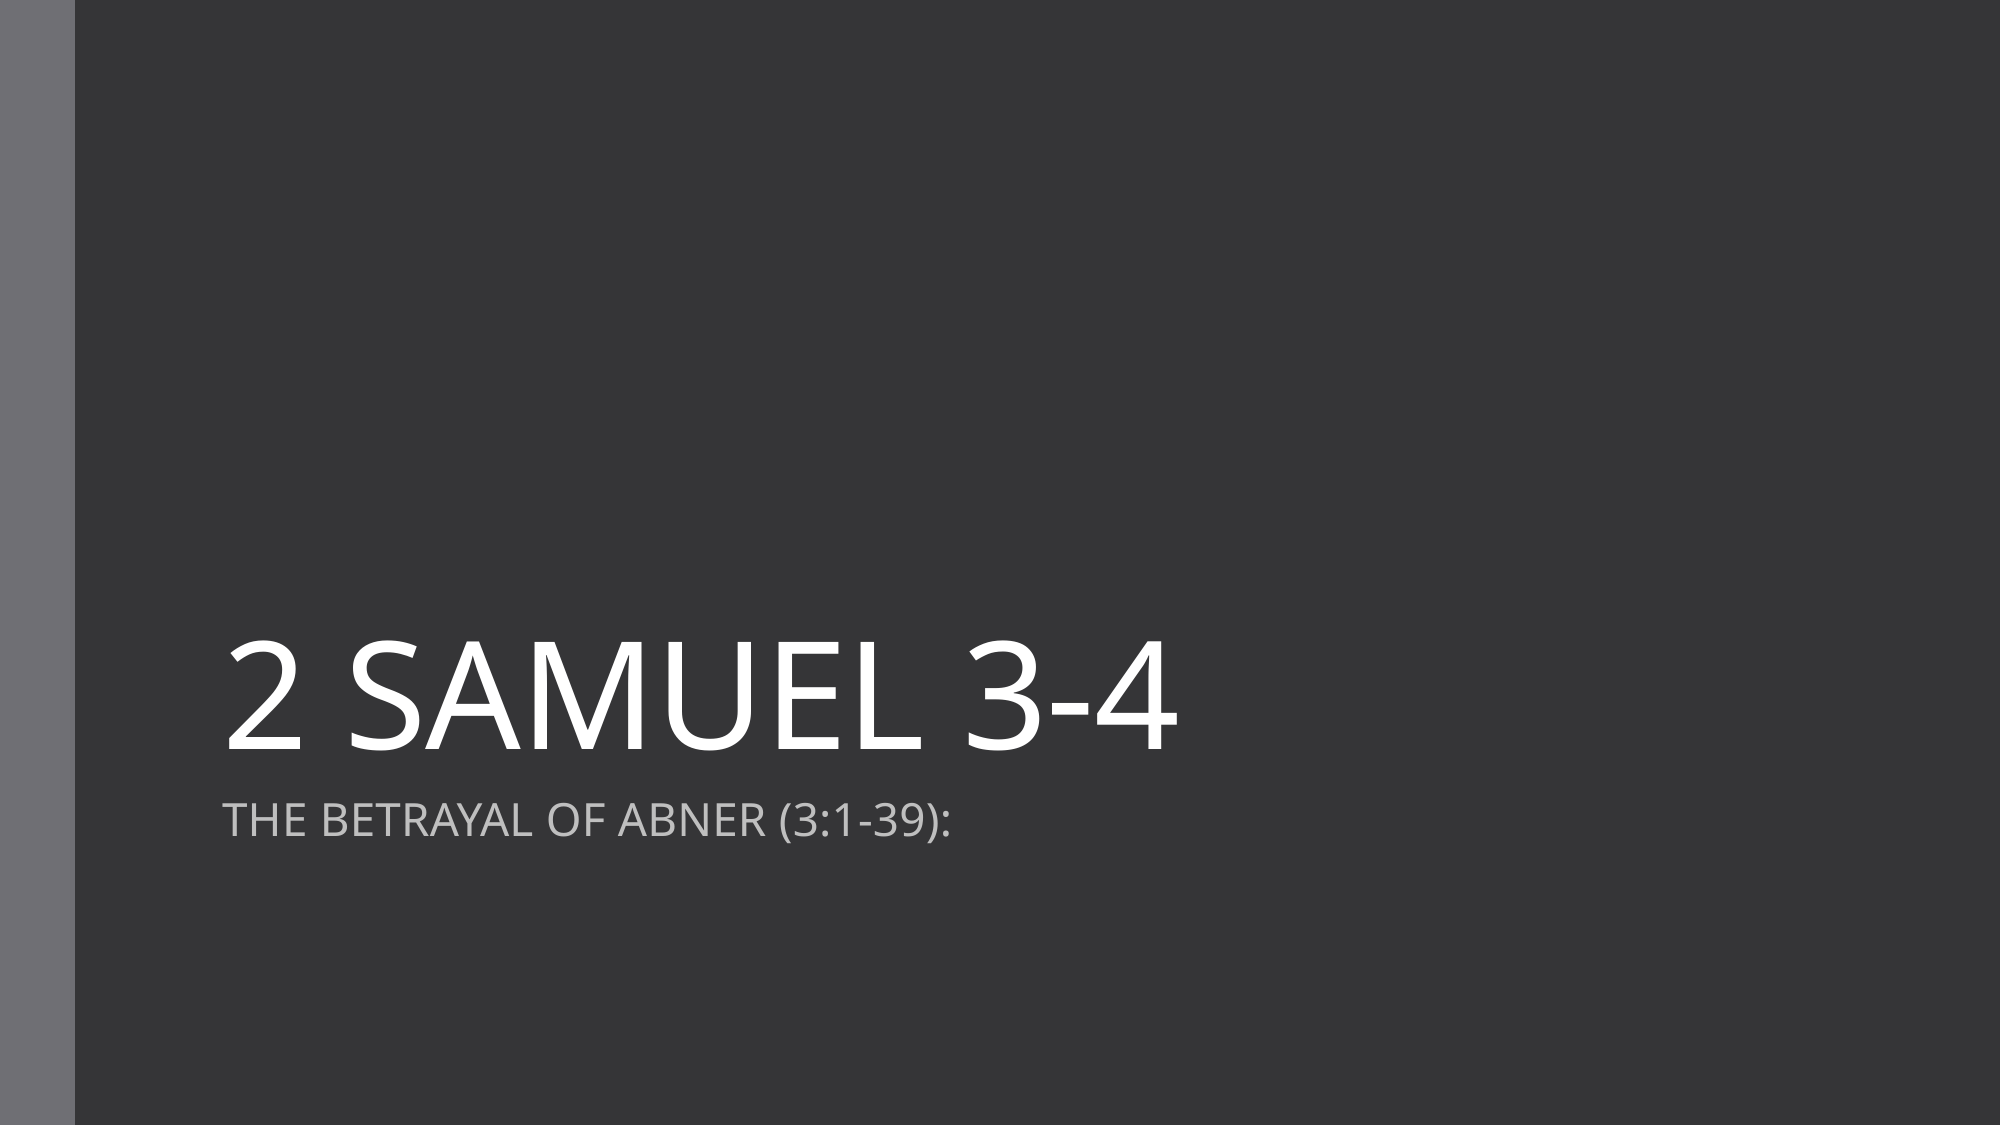

# 2 SAMUEL 3-4
THE BETRAYAL OF ABNER (3:1-39):